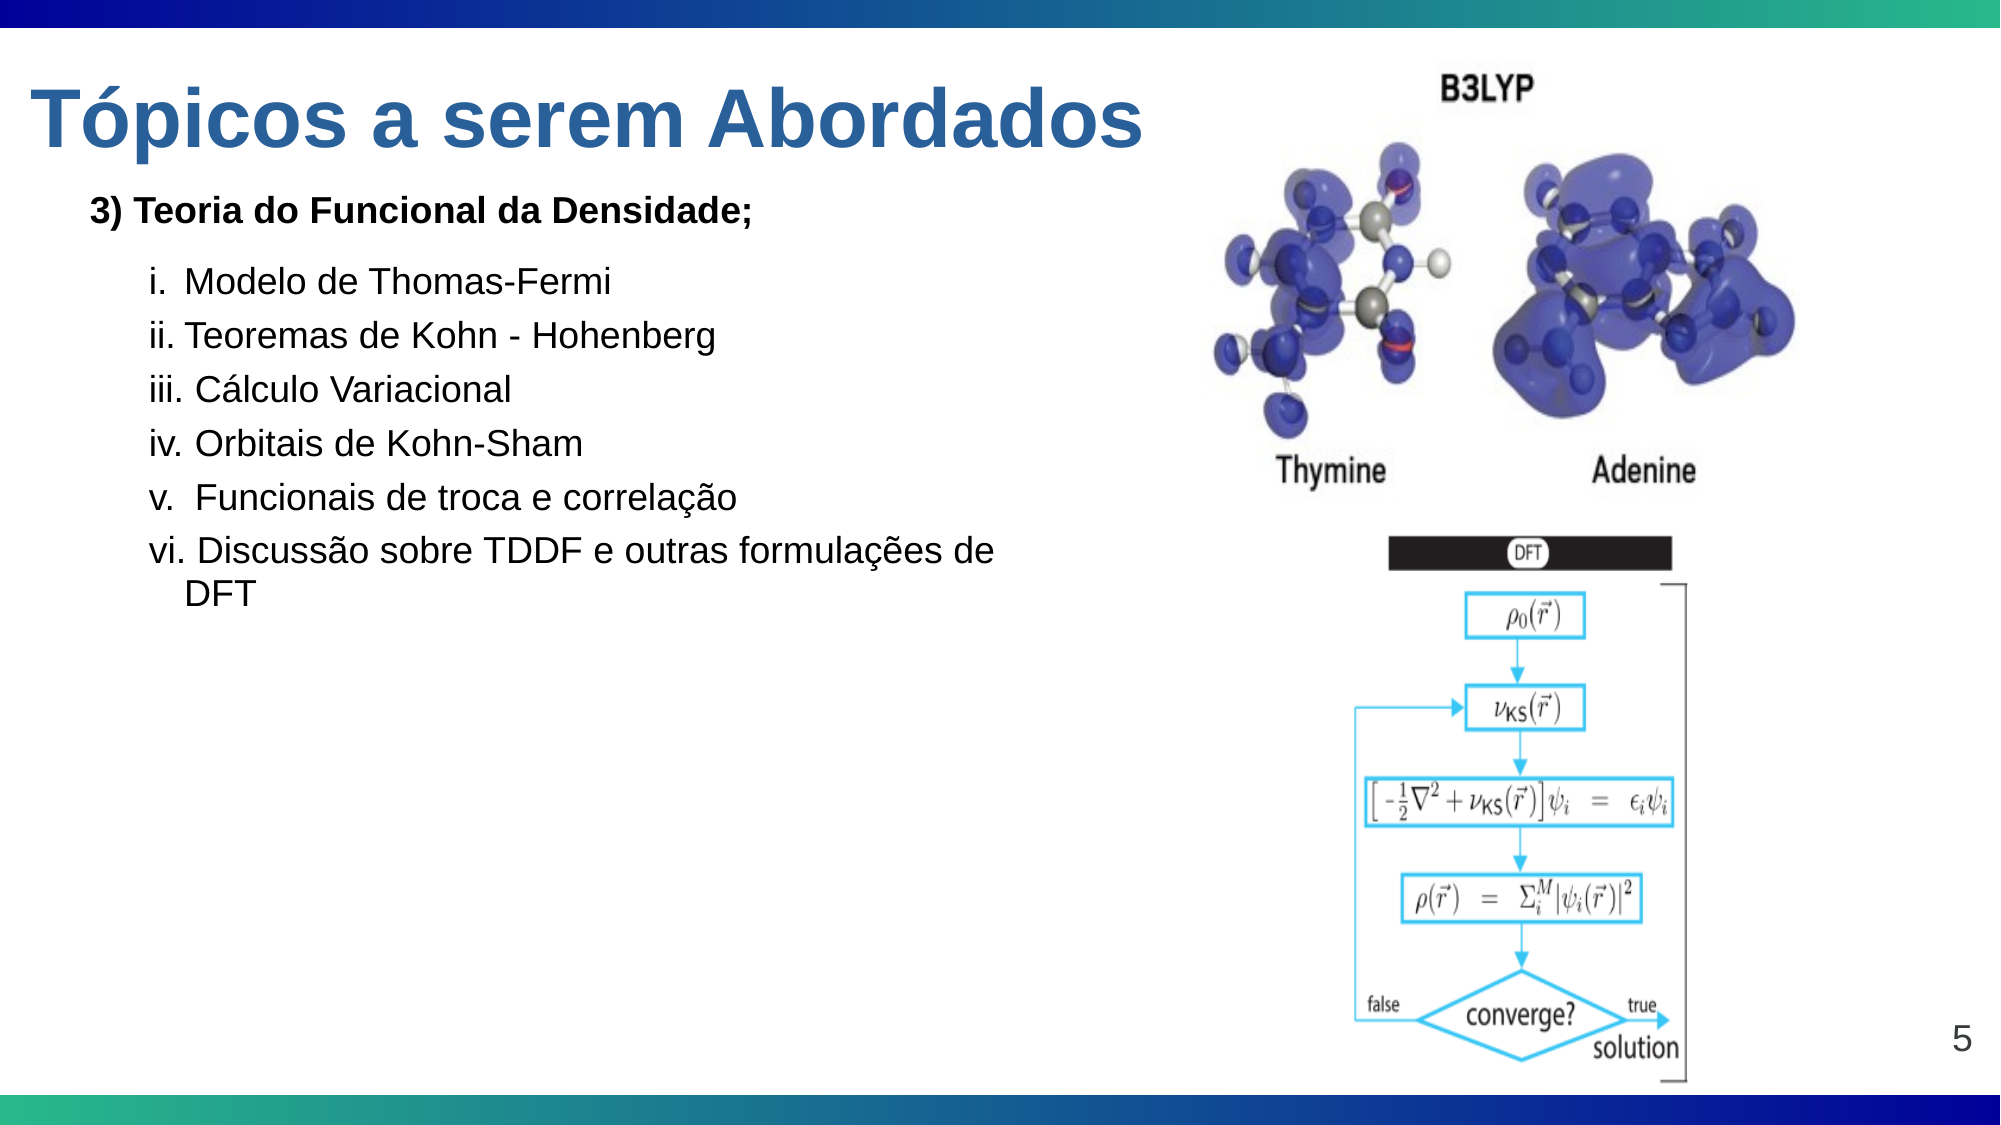

Tópicos a serem Abordados
3) Teoria do Funcional da Densidade;
Modelo de Thomas-Fermi
Teoremas de Kohn - Hohenberg
 Cálculo Variacional
 Orbitais de Kohn-Sham
 Funcionais de troca e correlação
 Discussão sobre TDDF e outras formulaçẽes de DFT